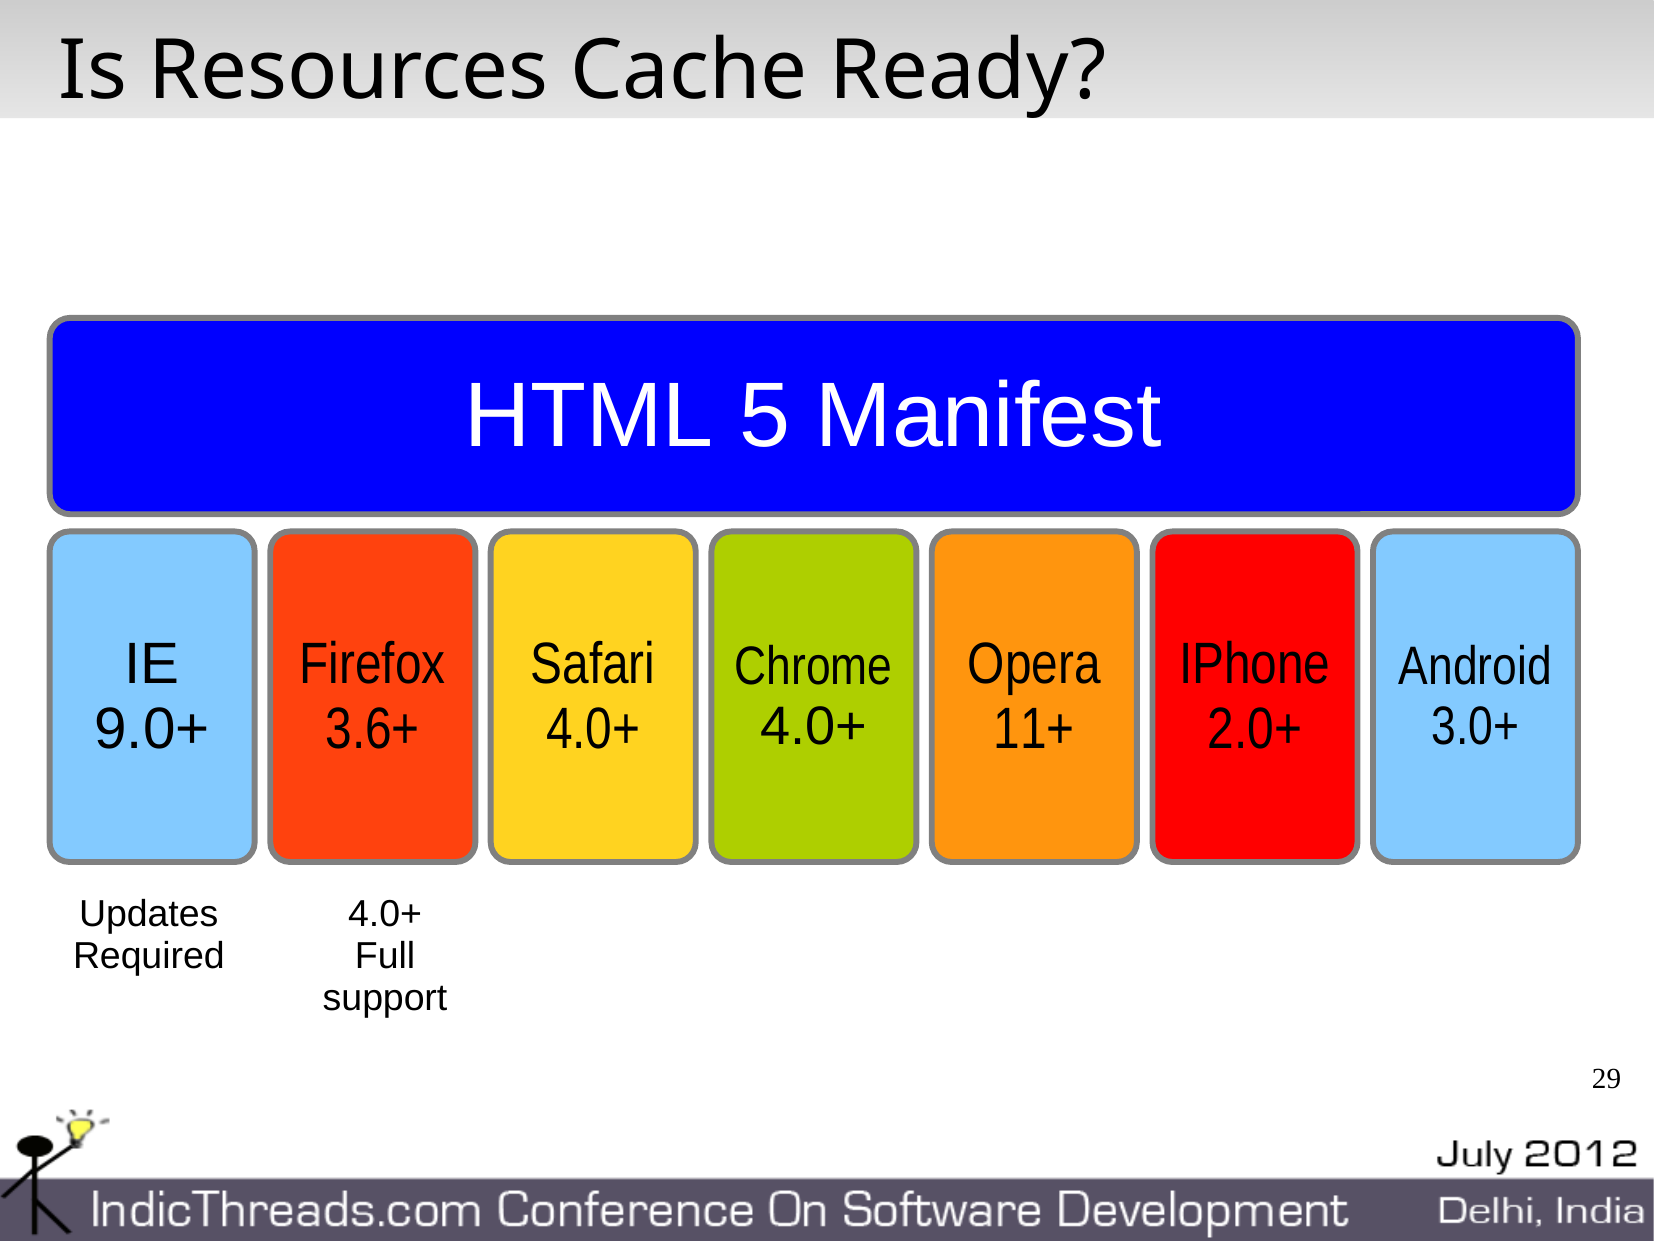

# Is Resources Cache Ready?
HTML 5 Manifest
IE
9.0+
Firefox
3.6+
Safari
4.0+
Chrome
4.0+
Opera
11+
IPhone
2.0+
Android
3.0+
Updates
Required
4.0+
Full support
29